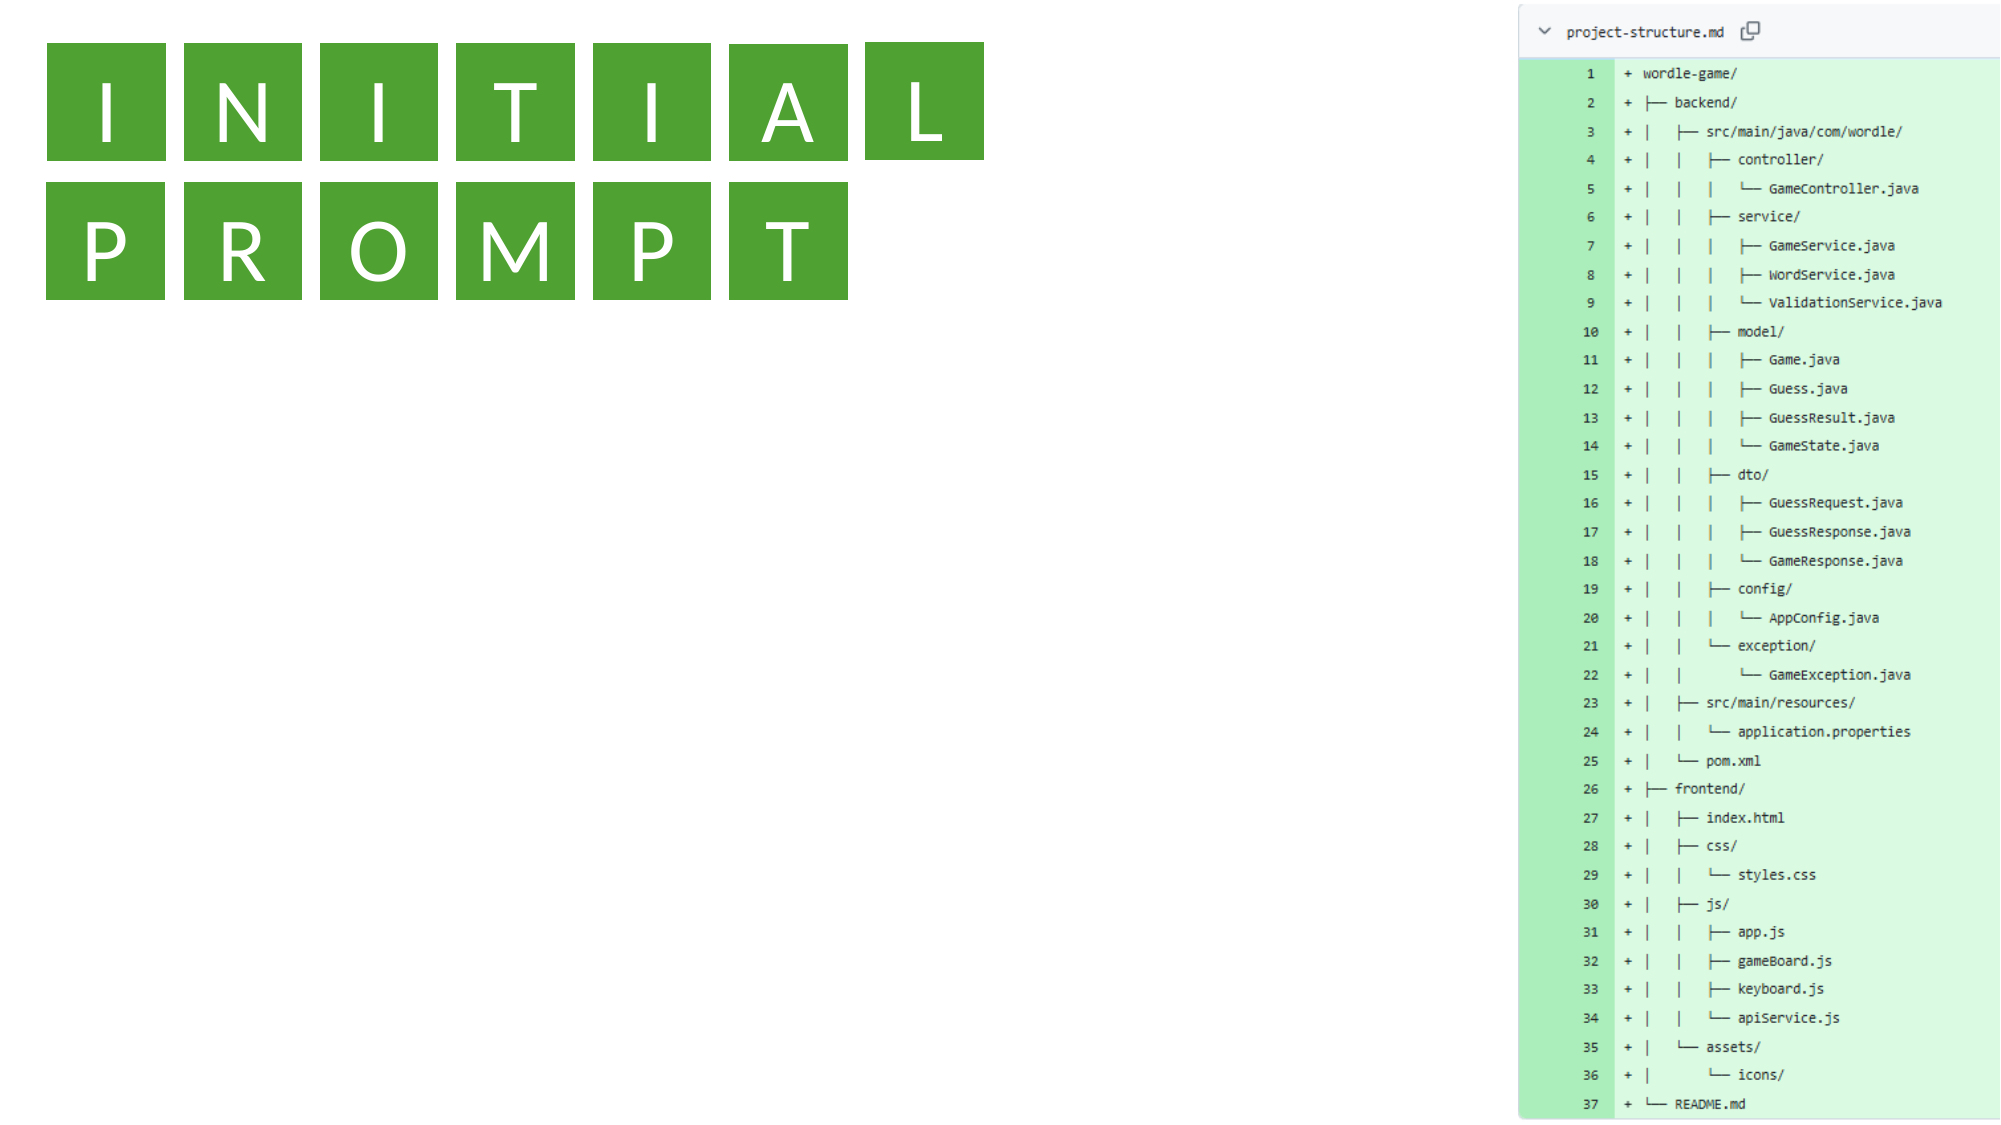

L
I
N
I
T
I
A
P
R
O
M
P
T
# Write a program where the user has 6 chances to guess a randomly chosen 5 letter English word. Code the frontend using JavaScript, CSS, and HTML. Write the backend in Java. Connect the frontend and backend using RESTful API.
Use an external English word list API to provide the vault of possible English 5 letter words that the program can randomly choose from as the answer. Have the backend handle word selection, validation, and game rules. Have the frontend handle keyboard, user input, and display.
Do not write full implementation code yet. Start with the overall project design. More prompts to follow. End result must demonstrate good object oriented programming and design.
 Formulated initial prompt as group in class
Backend (Java, REST API, validation, normalization)
Frontend (JavaScript, CSS, HTML, handle initial input)
Discussed error handling
Started slow